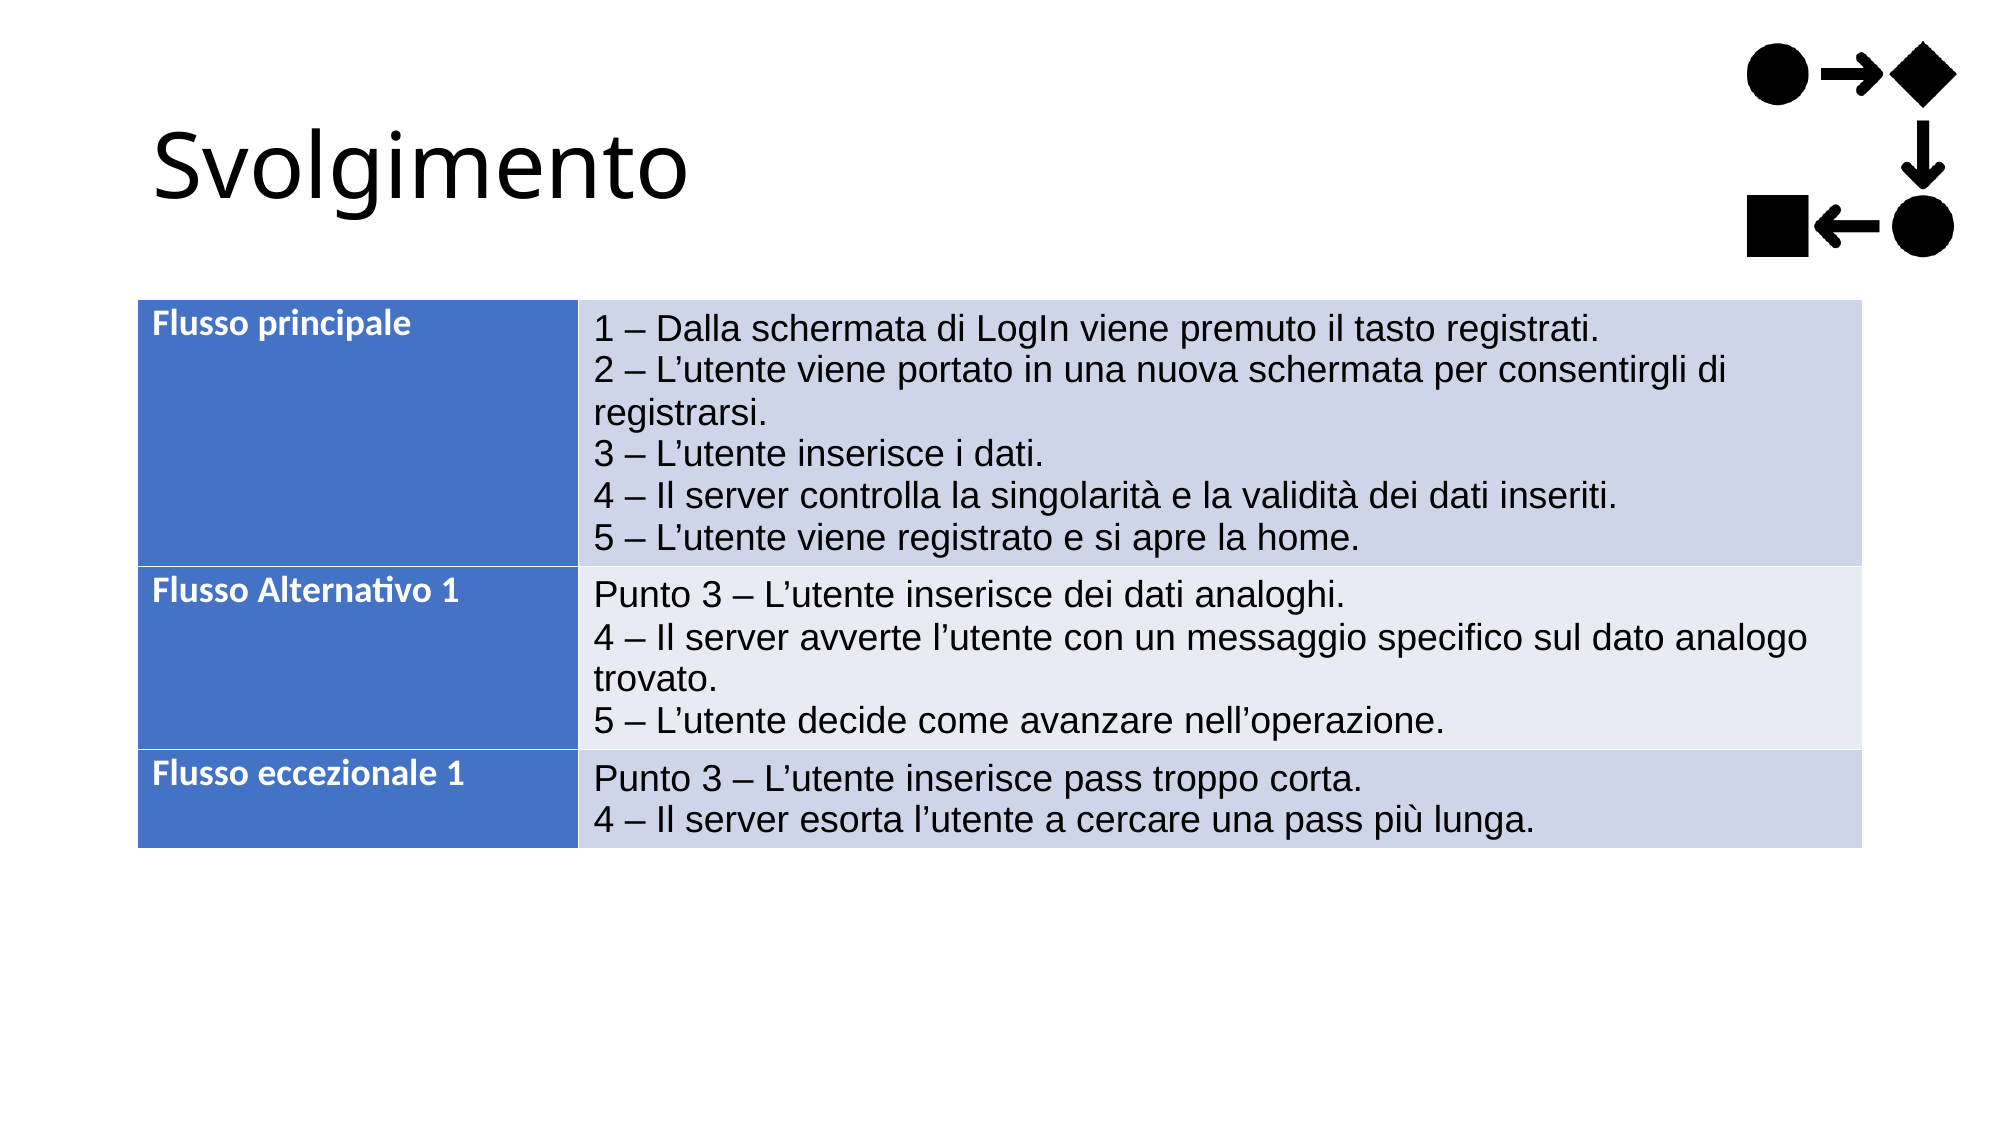

# Svolgimento
| Flusso principale | 1 – Dalla schermata di LogIn viene premuto il tasto registrati. 2 – L’utente viene portato in una nuova schermata per consentirgli di registrarsi. 3 – L’utente inserisce i dati. 4 – Il server controlla la singolarità e la validità dei dati inseriti. 5 – L’utente viene registrato e si apre la home. |
| --- | --- |
| Flusso Alternativo 1 | Punto 3 – L’utente inserisce dei dati analoghi. 4 – Il server avverte l’utente con un messaggio specifico sul dato analogo trovato. 5 – L’utente decide come avanzare nell’operazione. |
| Flusso eccezionale 1 | Punto 3 – L’utente inserisce pass troppo corta. 4 – Il server esorta l’utente a cercare una pass più lunga. |